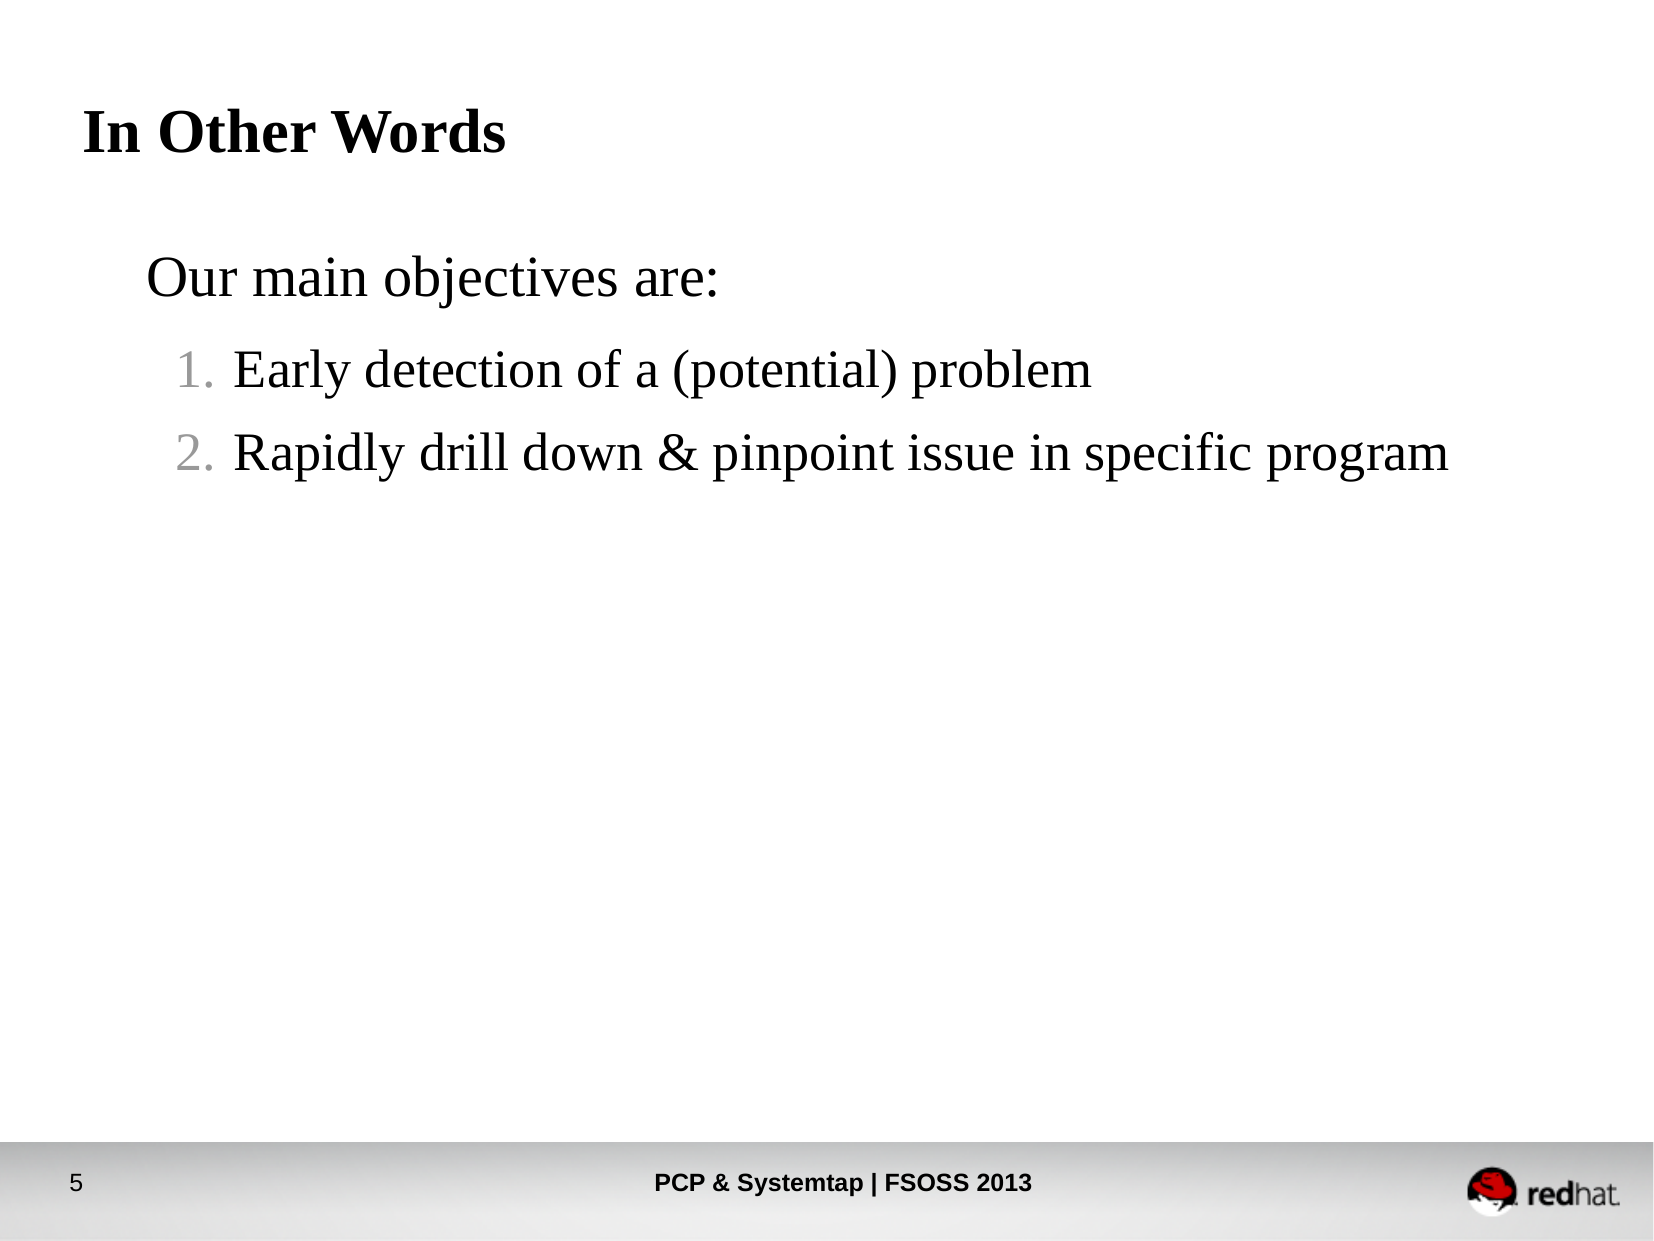

# In Other Words
Our main objectives are:
 Early detection of a (potential) problem
 Rapidly drill down & pinpoint issue in specific program